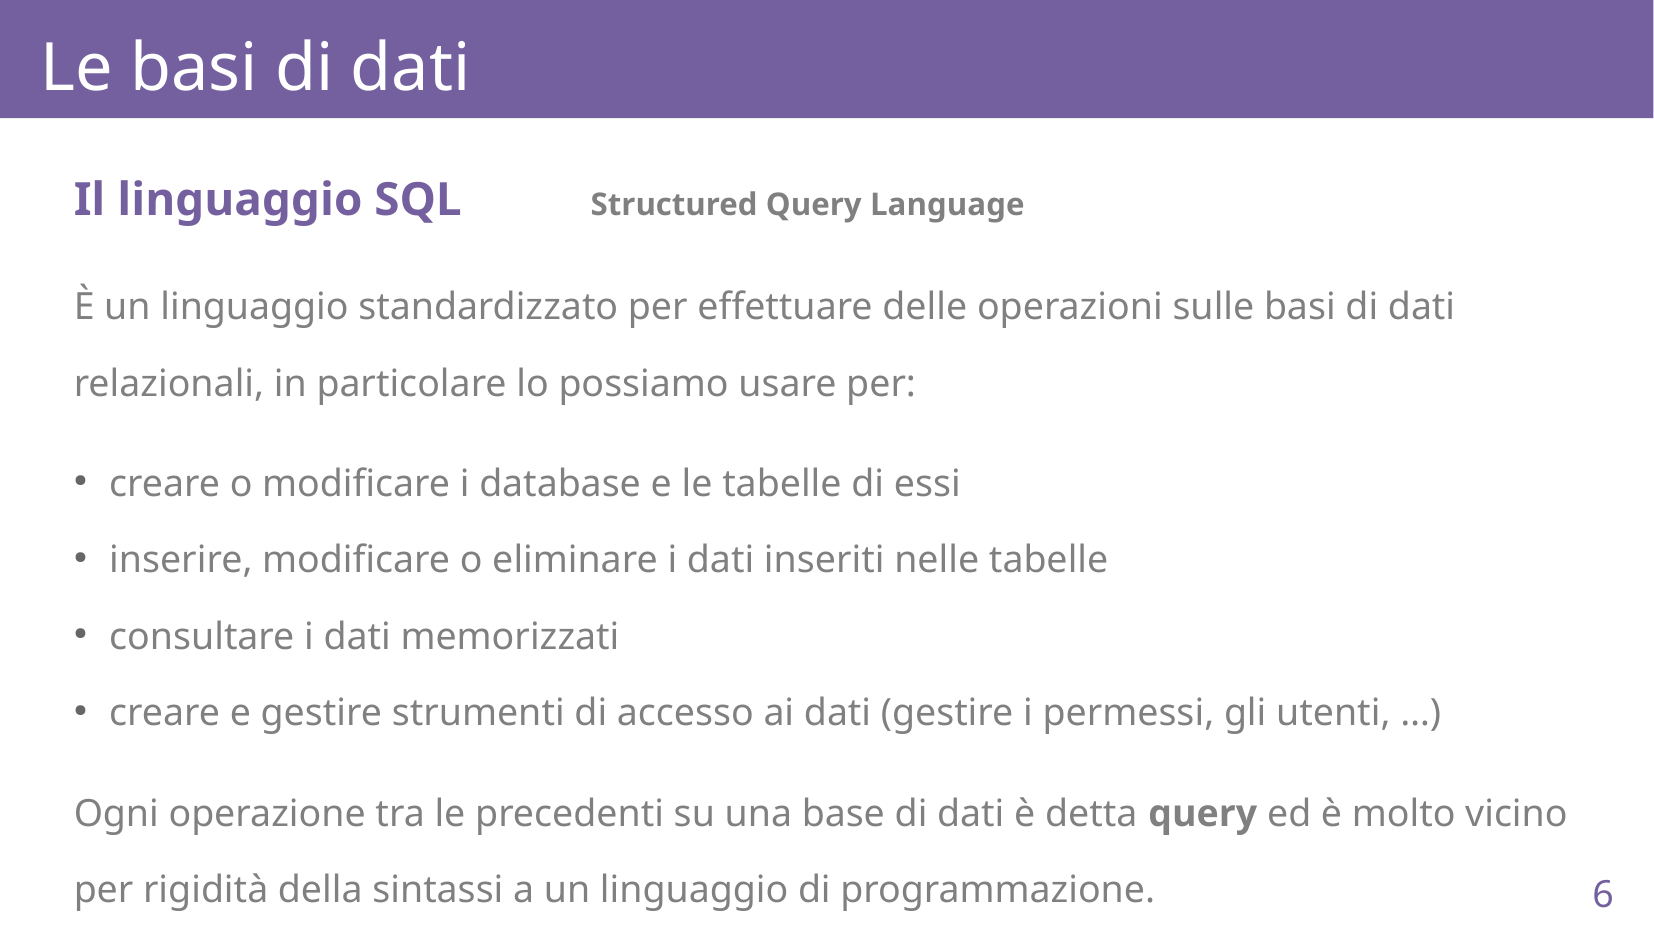

Le basi di dati
Il linguaggio SQL		Structured Query Language
È un linguaggio standardizzato per effettuare delle operazioni sulle basi di dati
relazionali, in particolare lo possiamo usare per:
creare o modificare i database e le tabelle di essi
inserire, modificare o eliminare i dati inseriti nelle tabelle
consultare i dati memorizzati
creare e gestire strumenti di accesso ai dati (gestire i permessi, gli utenti, …)
Ogni operazione tra le precedenti su una base di dati è detta query ed è molto vicino
per rigidità della sintassi a un linguaggio di programmazione.